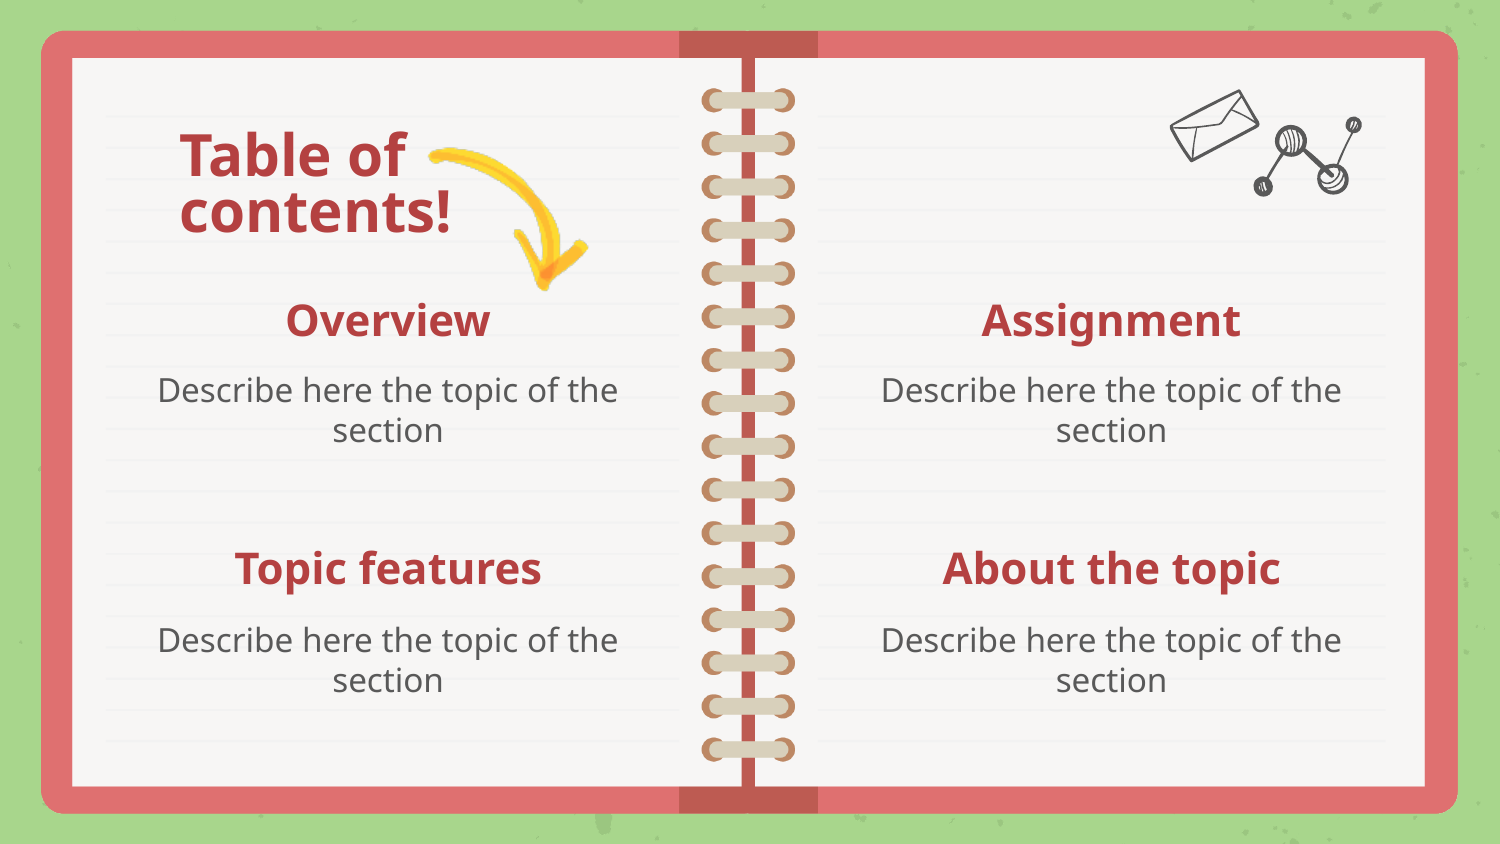

# Table of contents!
Overview
Assignment
Describe here the topic of the section
Describe here the topic of the section
Topic features
About the topic
Describe here the topic of the section
Describe here the topic of the section